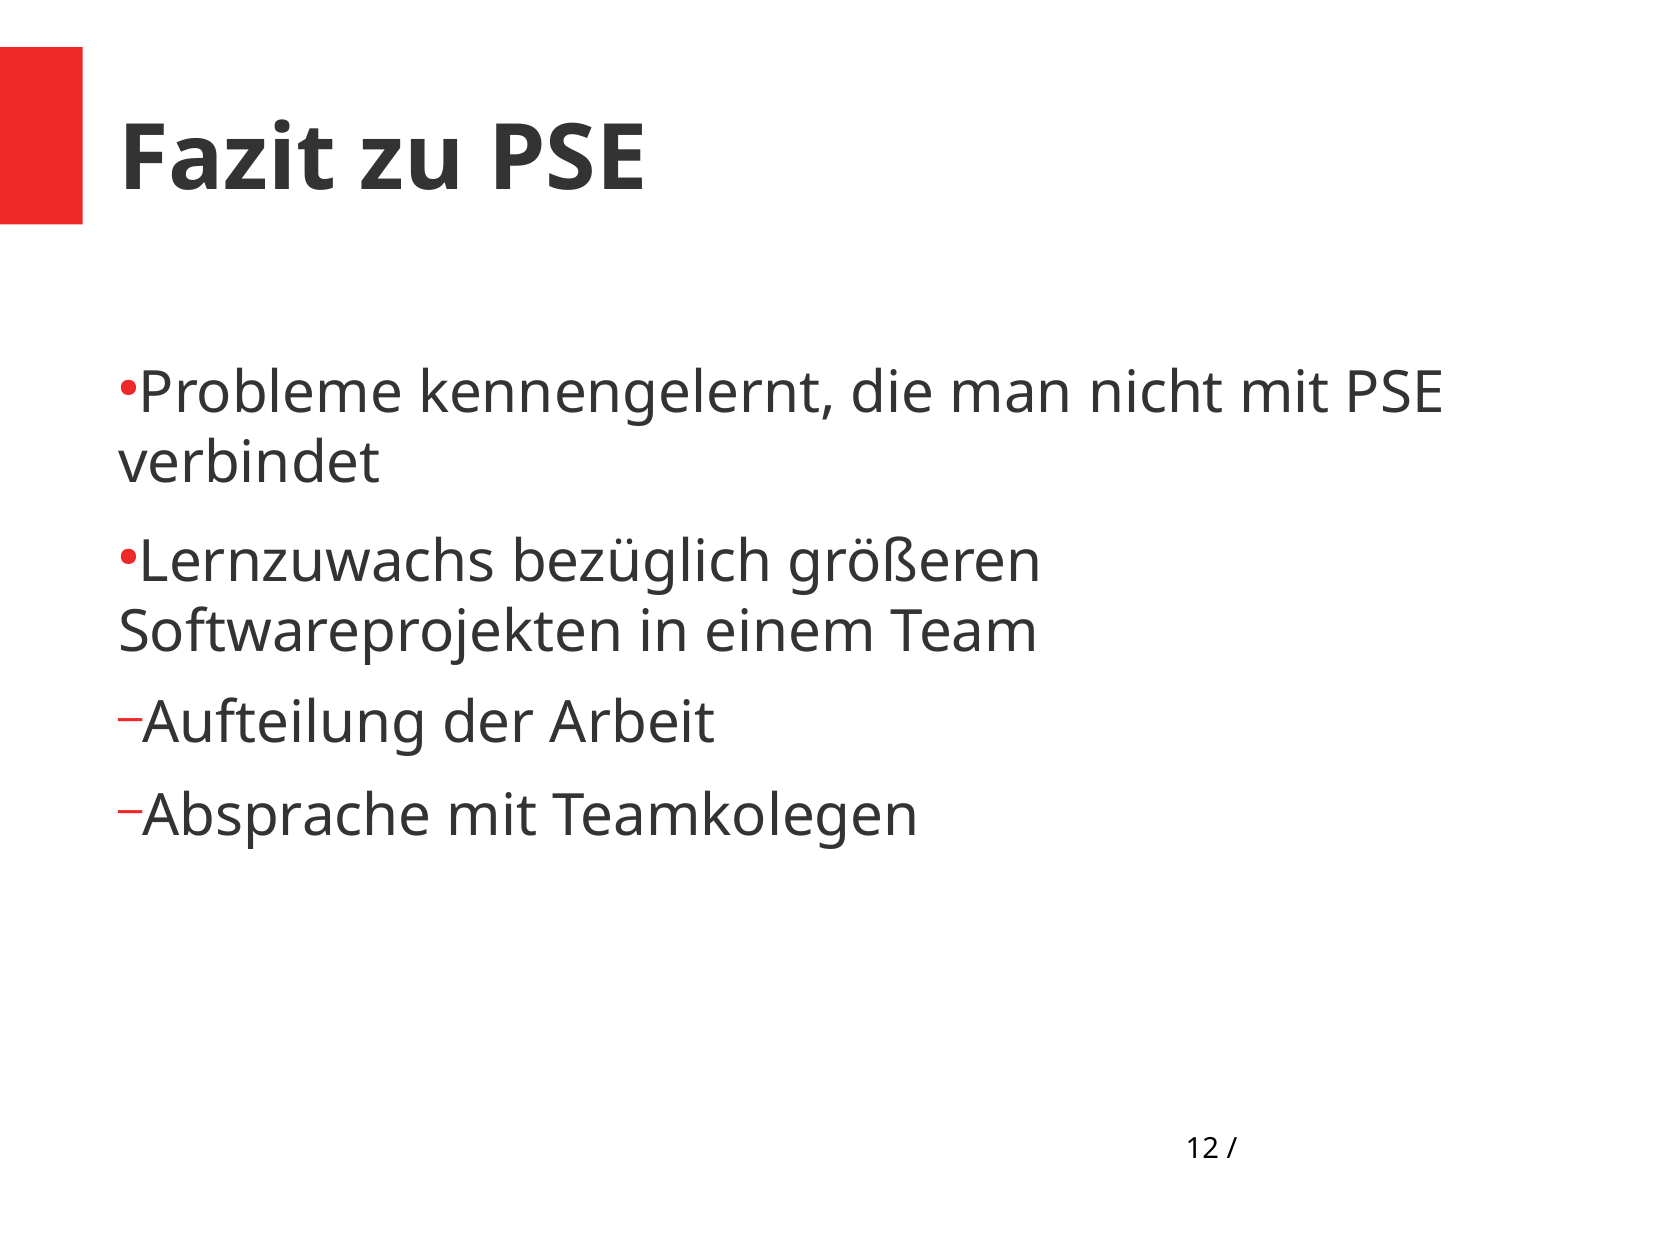

# Fazit zu PSE
Probleme kennengelernt, die man nicht mit PSE verbindet
Lernzuwachs bezüglich größeren Softwareprojekten in einem Team
Aufteilung der Arbeit
Absprache mit Teamkolegen